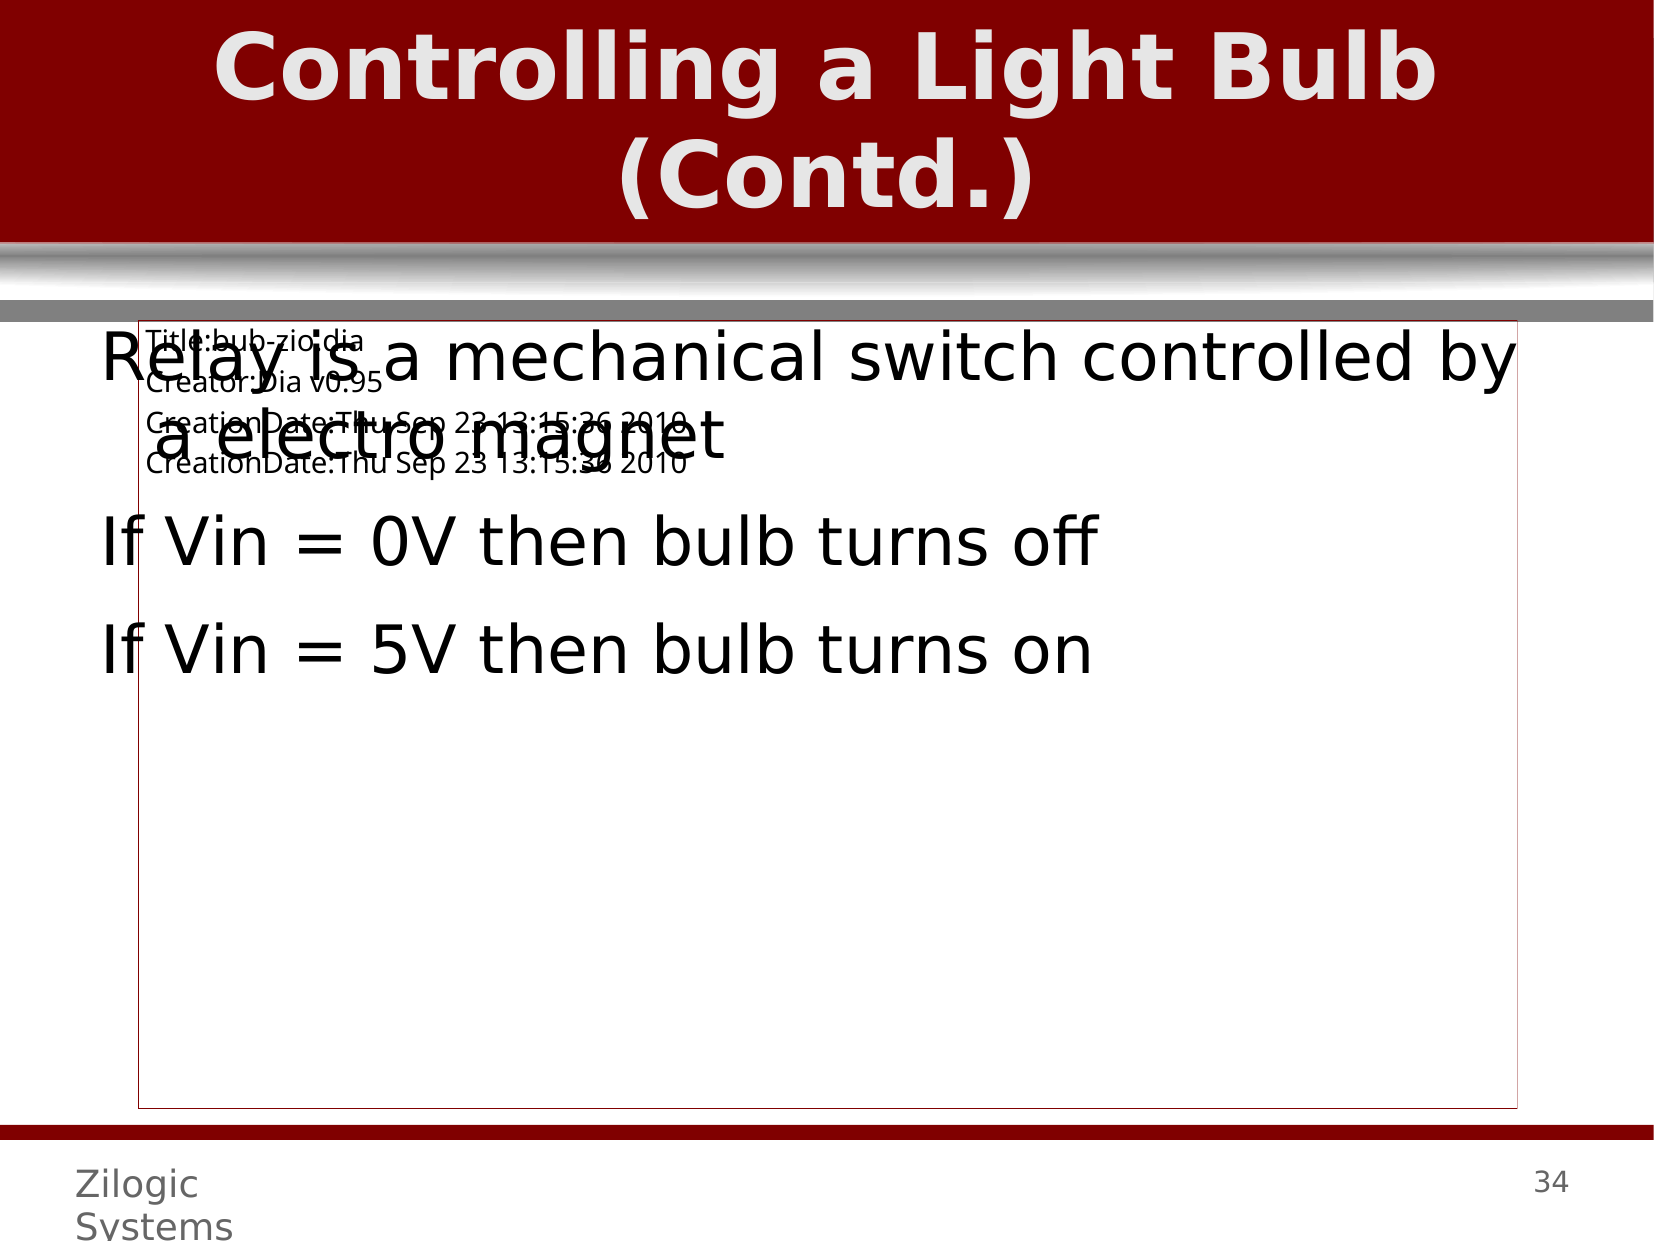

# Controlling a Light Bulb (Contd.)
Relay is a mechanical switch controlled by a electro magnet
If Vin = 0V then bulb turns off
If Vin = 5V then bulb turns on
34